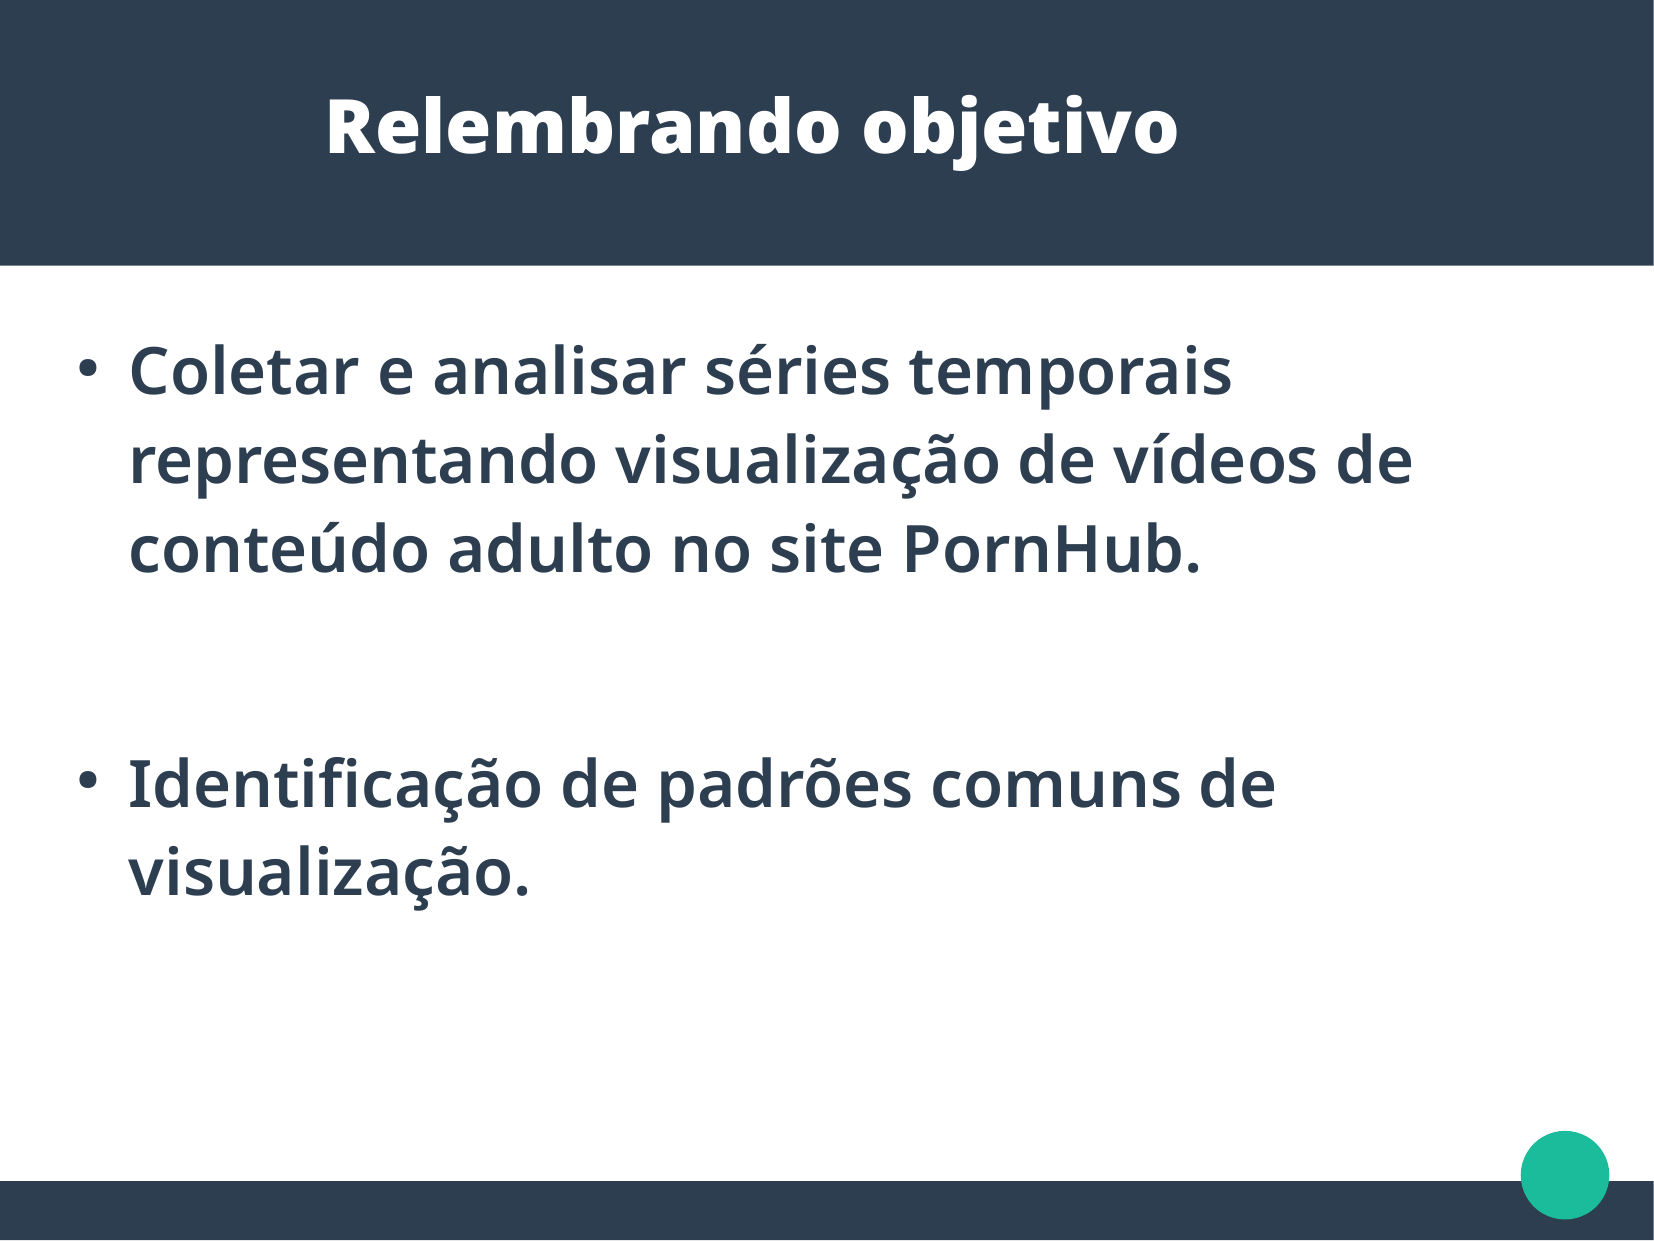

# Relembrando objetivo
Coletar e analisar séries temporais representando visualização de vídeos de conteúdo adulto no site PornHub.
Identificação de padrões comuns de visualização.